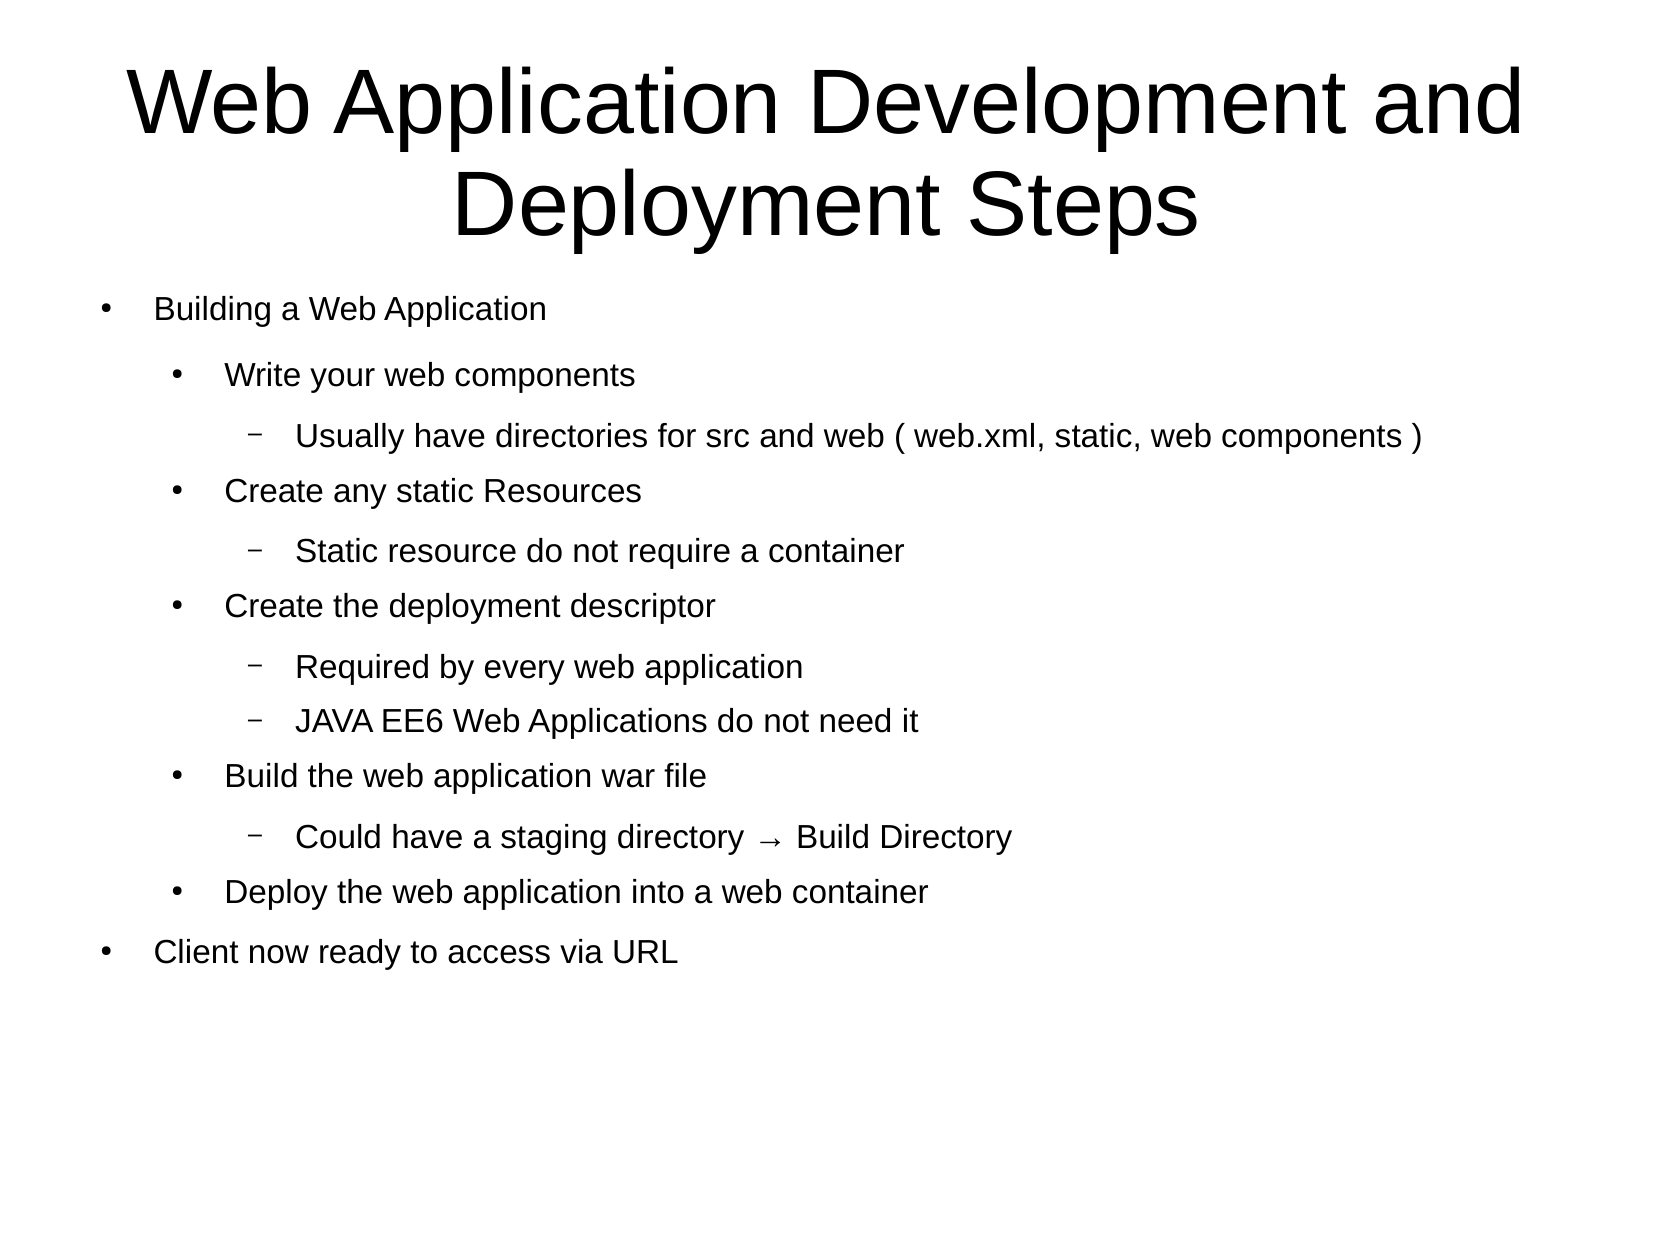

# Web Application Development and Deployment Steps
Building a Web Application
Write your web components
Usually have directories for src and web ( web.xml, static, web components )
Create any static Resources
Static resource do not require a container
Create the deployment descriptor
Required by every web application
JAVA EE6 Web Applications do not need it
Build the web application war file
Could have a staging directory → Build Directory
Deploy the web application into a web container
Client now ready to access via URL